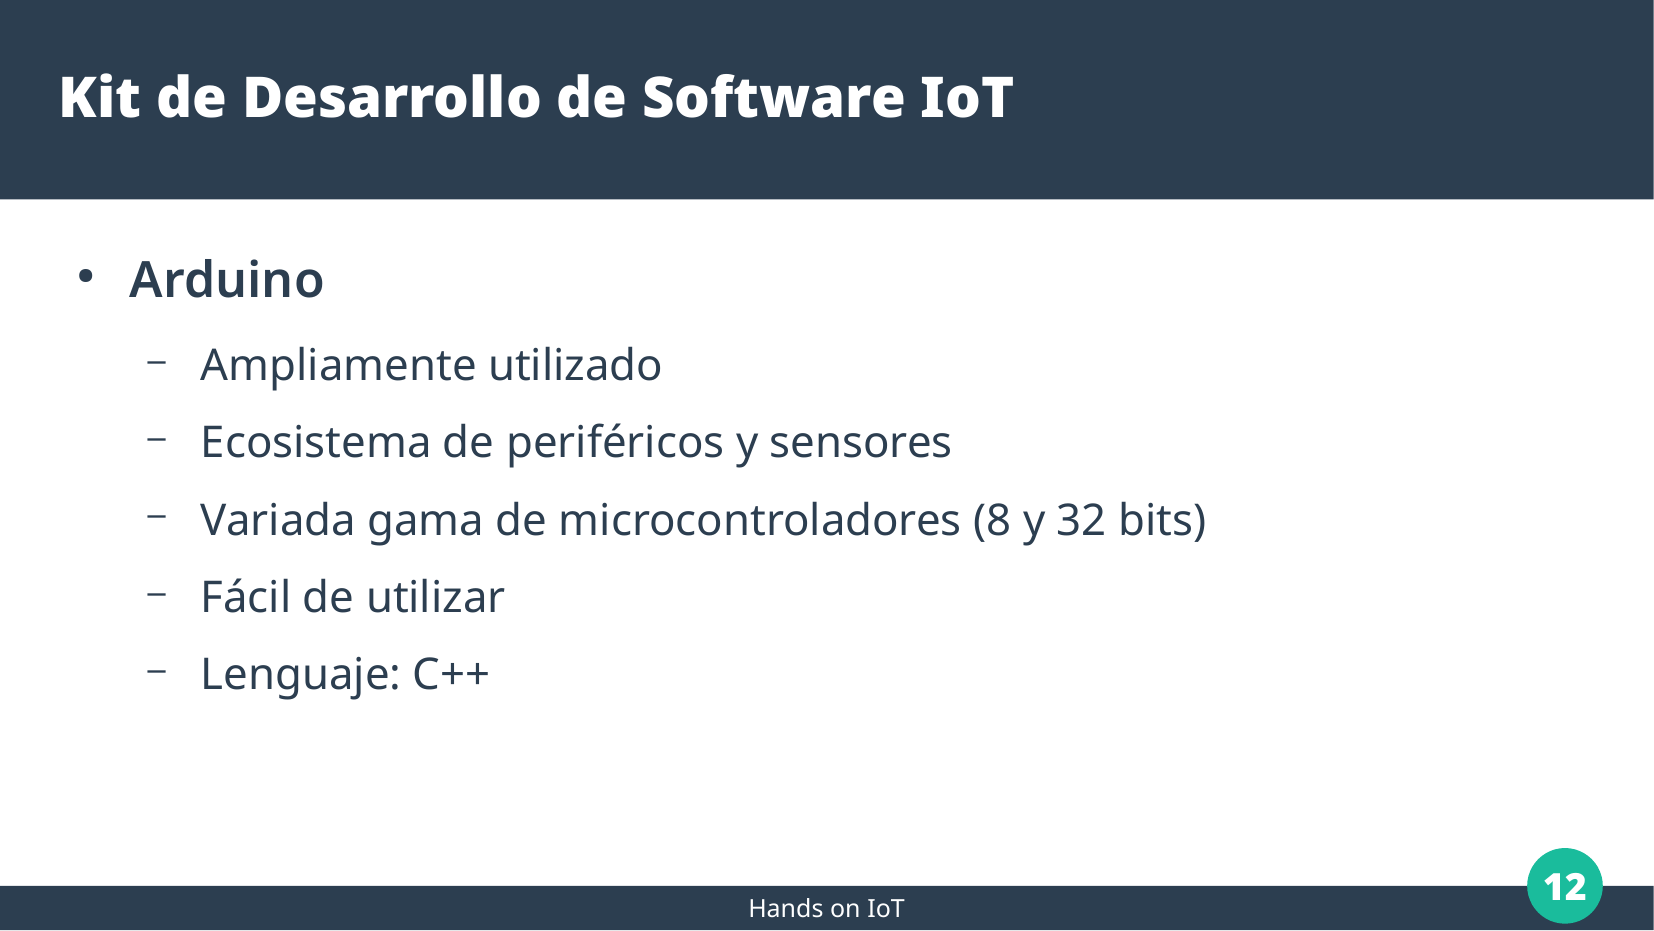

# Kit de Desarrollo de Software IoT
Arduino
Ampliamente utilizado
Ecosistema de periféricos y sensores
Variada gama de microcontroladores (8 y 32 bits)
Fácil de utilizar
Lenguaje: C++
Hands on IoT